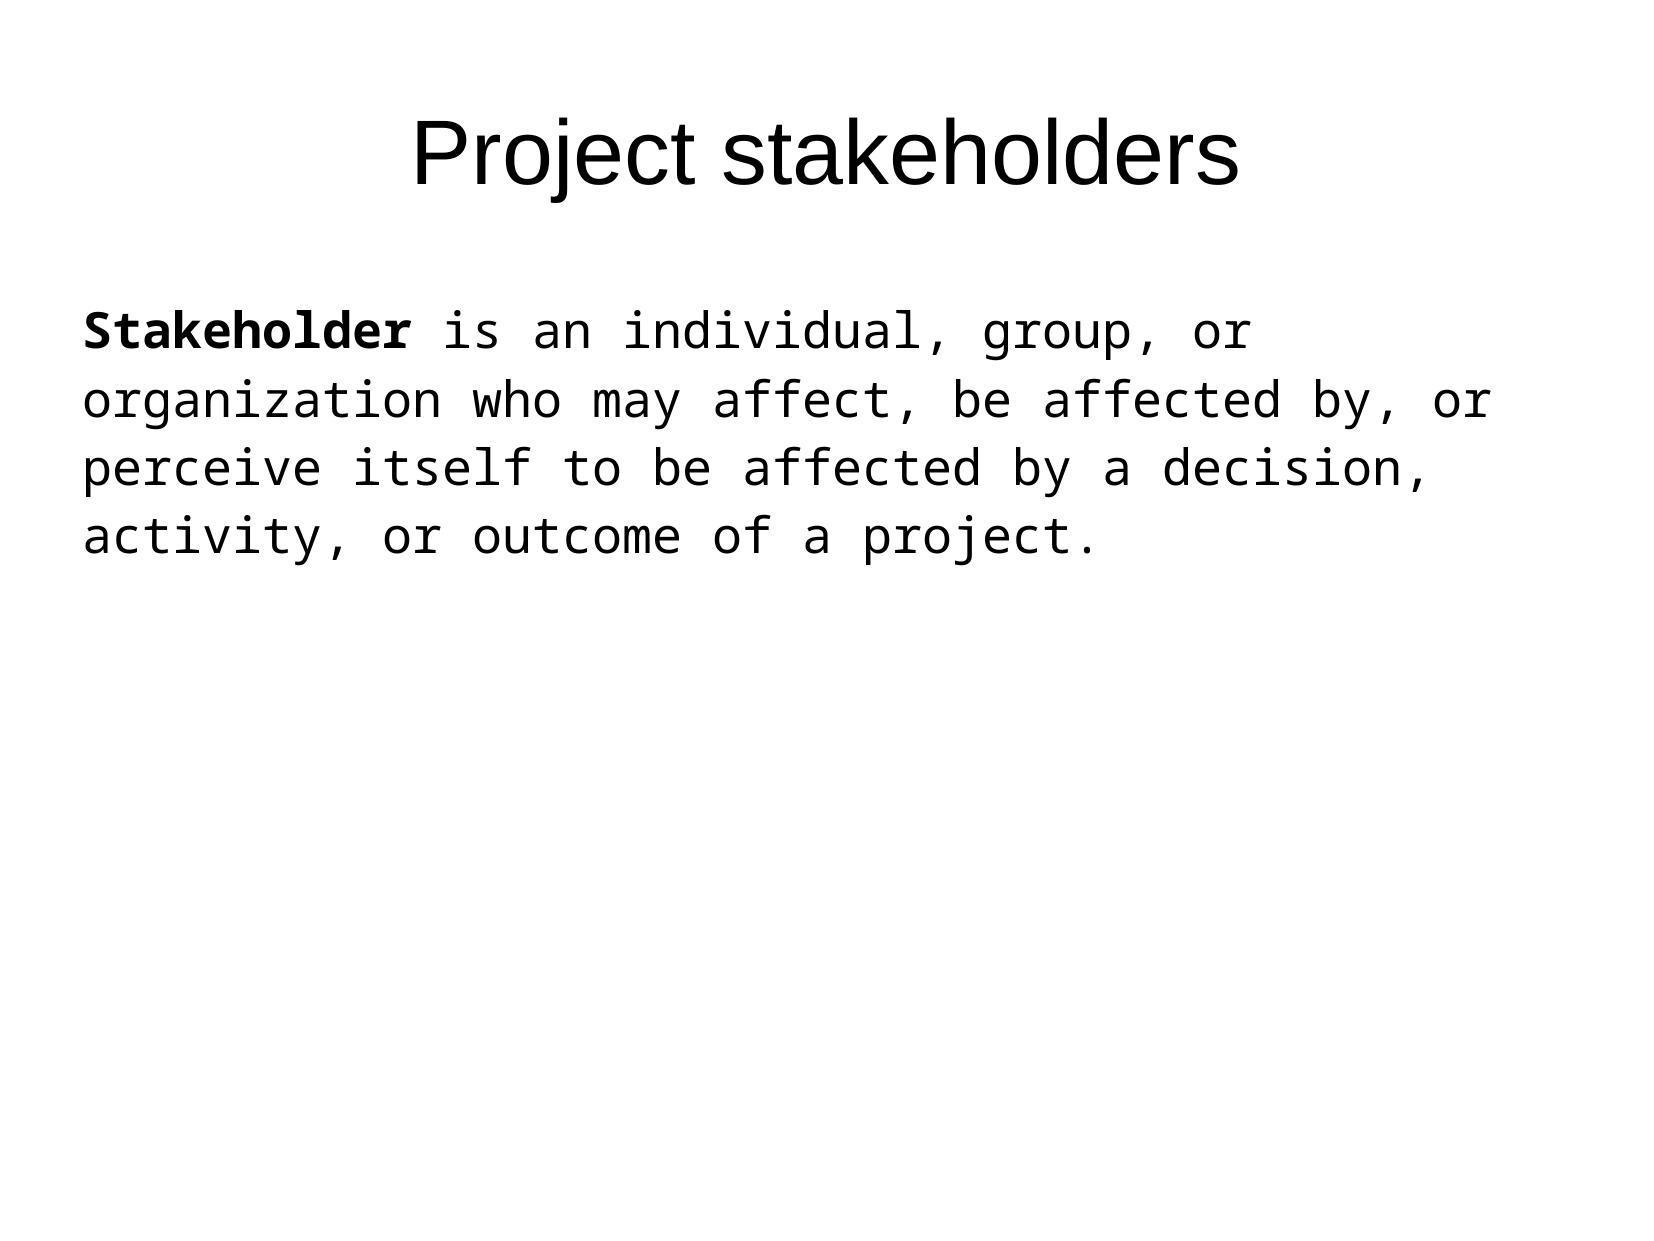

# Project stakeholders
Stakeholder is an individual, group, or organization who may affect, be affected by, or perceive itself to be affected by a decision, activity, or outcome of a project.